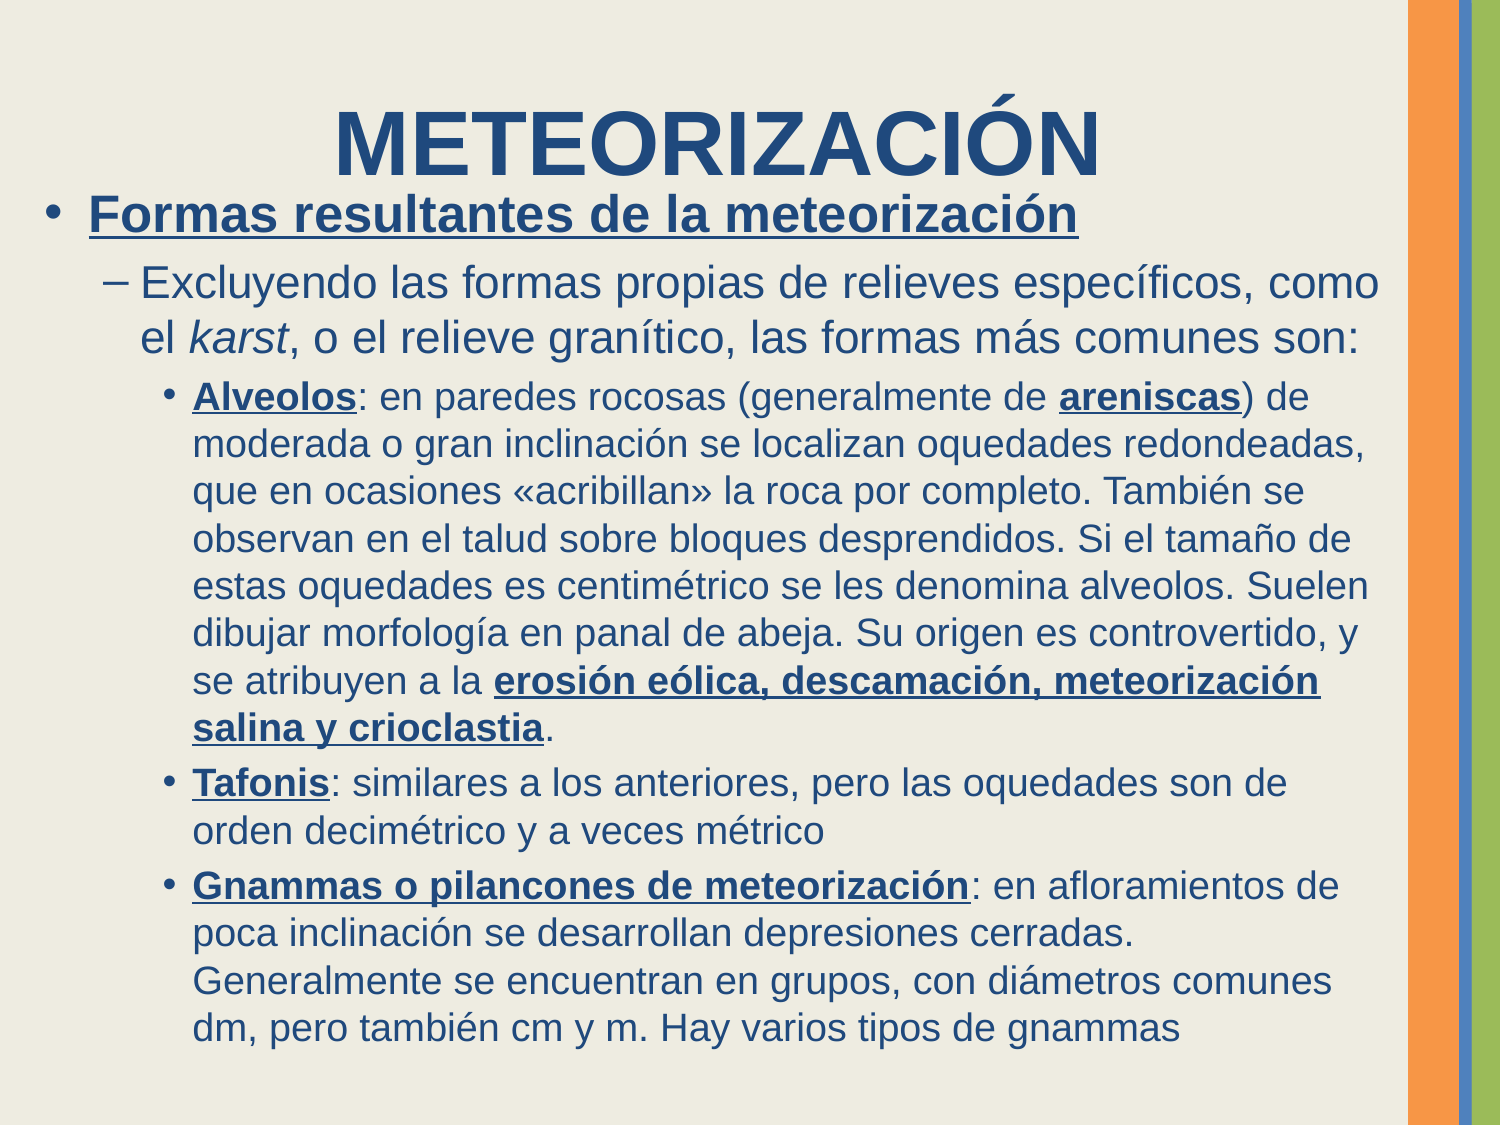

# meteorización
Formas resultantes de la meteorización
Excluyendo las formas propias de relieves específicos, como el karst, o el relieve granítico, las formas más comunes son:
Alveolos: en paredes rocosas (generalmente de areniscas) de moderada o gran inclinación se localizan oquedades redondeadas, que en ocasiones «acribillan» la roca por completo. También se observan en el talud sobre bloques desprendidos. Si el tamaño de estas oquedades es centimétrico se les denomina alveolos. Suelen dibujar morfología en panal de abeja. Su origen es controvertido, y se atribuyen a la erosión eólica, descamación, meteorización salina y crioclastia.
Tafonis: similares a los anteriores, pero las oquedades son de orden decimétrico y a veces métrico
Gnammas o pilancones de meteorización: en afloramientos de poca inclinación se desarrollan depresiones cerradas. Generalmente se encuentran en grupos, con diámetros comunes dm, pero también cm y m. Hay varios tipos de gnammas